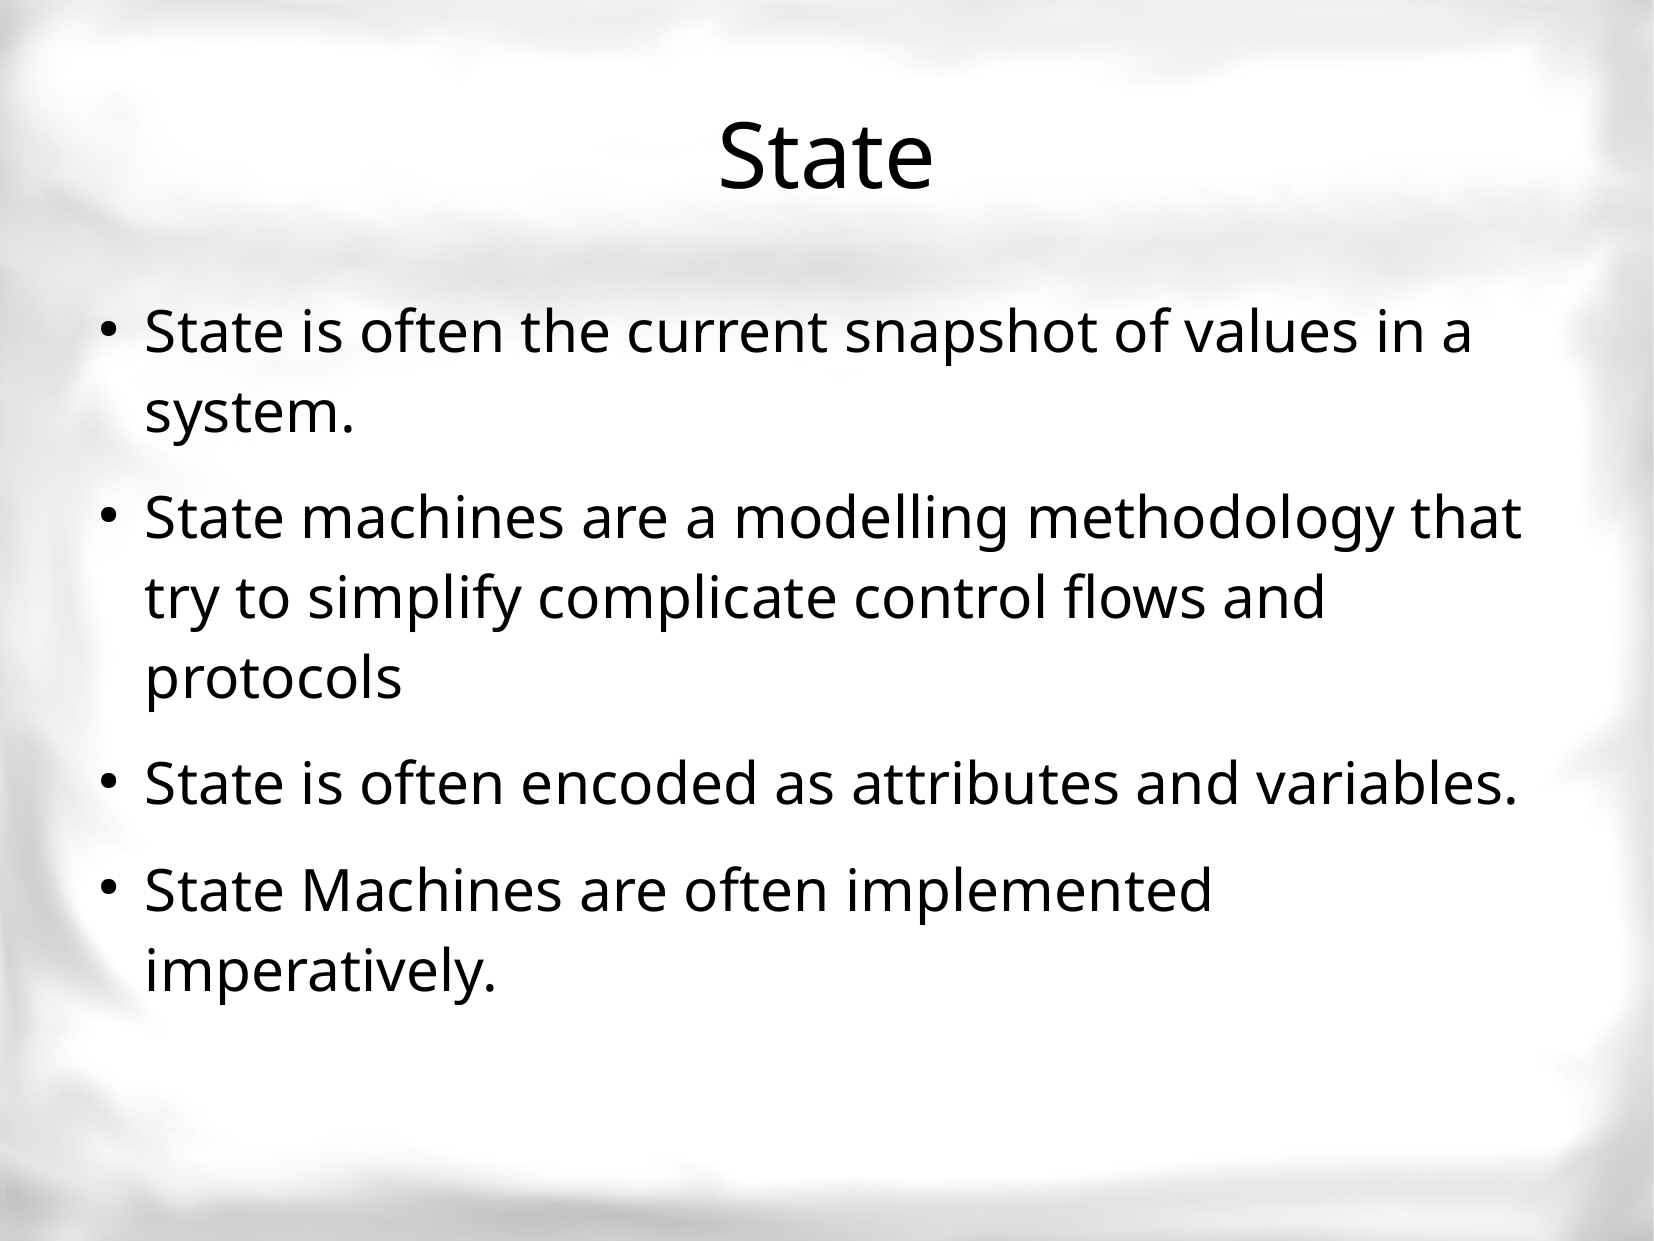

# State
State is often the current snapshot of values in a system.
State machines are a modelling methodology that try to simplify complicate control flows and protocols
State is often encoded as attributes and variables.
State Machines are often implemented imperatively.